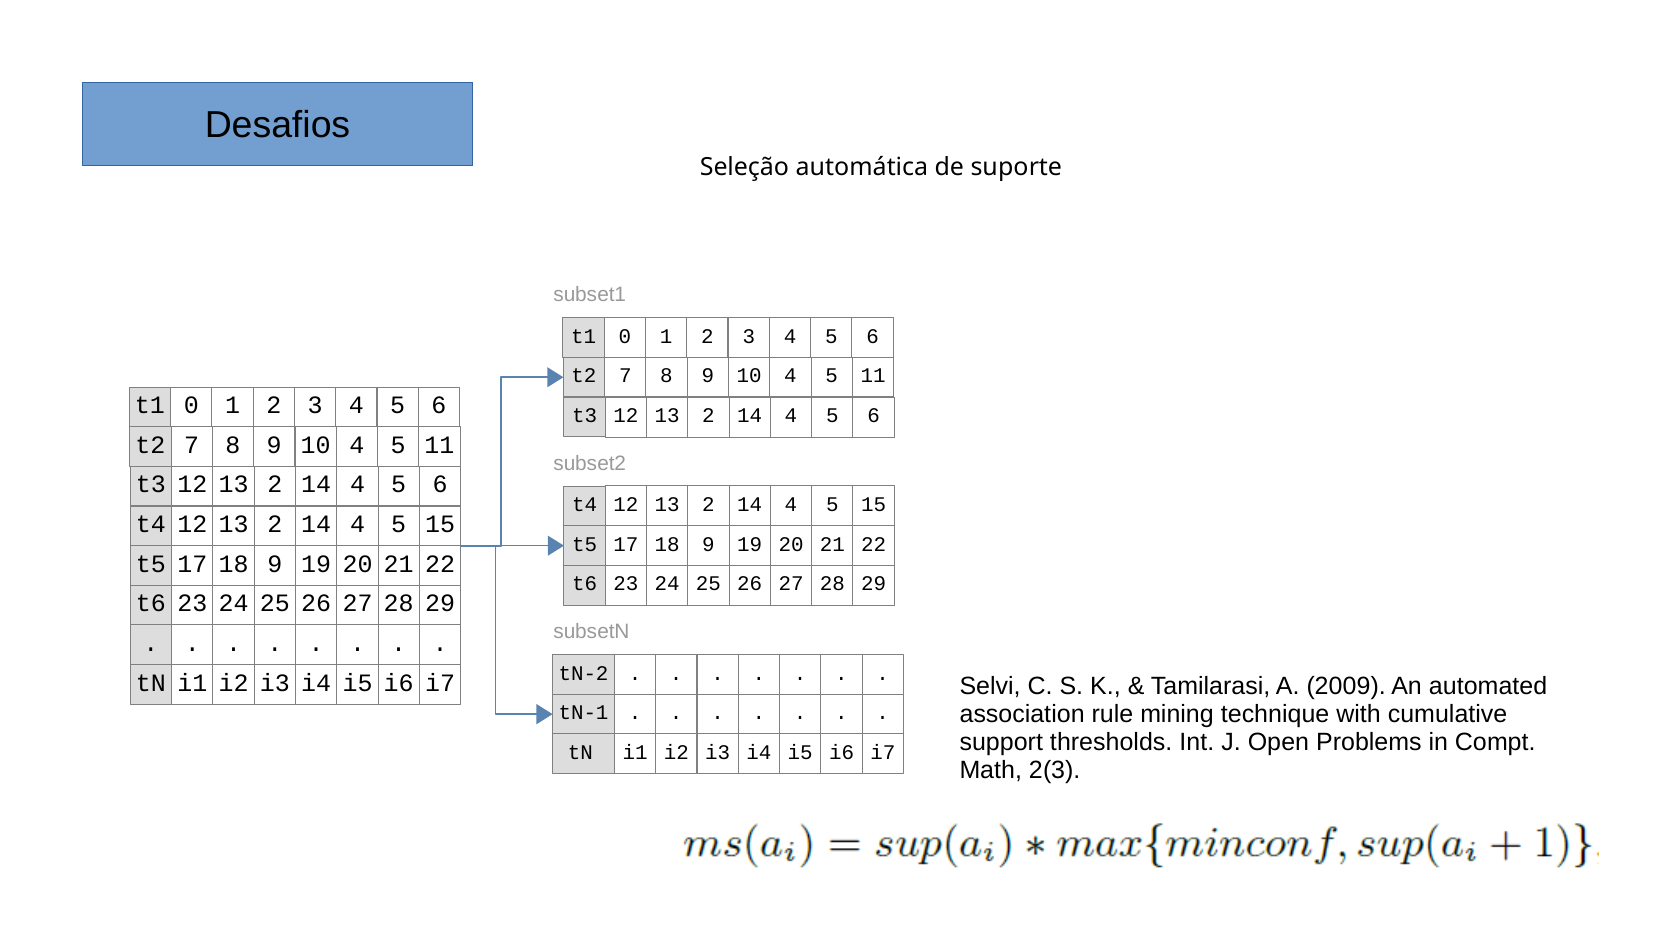

Desafios
Seleção automática de suporte
subset1
t1
0
1
2
3
4
5
6
t2
7
8
9
10
4
5
11
t1
0
1
2
3
4
5
6
t3
12
13
2
14
4
5
6
t2
7
8
9
10
4
5
11
subset2
t3
12
13
2
14
4
5
6
12
13
2
14
4
5
15
t4
t4
12
13
2
14
4
5
15
t5
17
18
9
19
20
21
22
t5
17
18
9
19
20
21
22
t6
23
24
25
26
27
28
29
t6
23
24
25
26
27
28
29
subsetN
.
.
.
.
.
.
.
.
tN-2
.
.
.
.
.
.
.
Selvi, C. S. K., & Tamilarasi, A. (2009). An automated association rule mining technique with cumulative support thresholds. Int. J. Open Problems in Compt. Math, 2(3).
tN
i1
i2
i3
i4
i5
i6
i7
tN-1
.
.
.
.
.
.
.
tN
i1
i2
i3
i4
i5
i6
i7